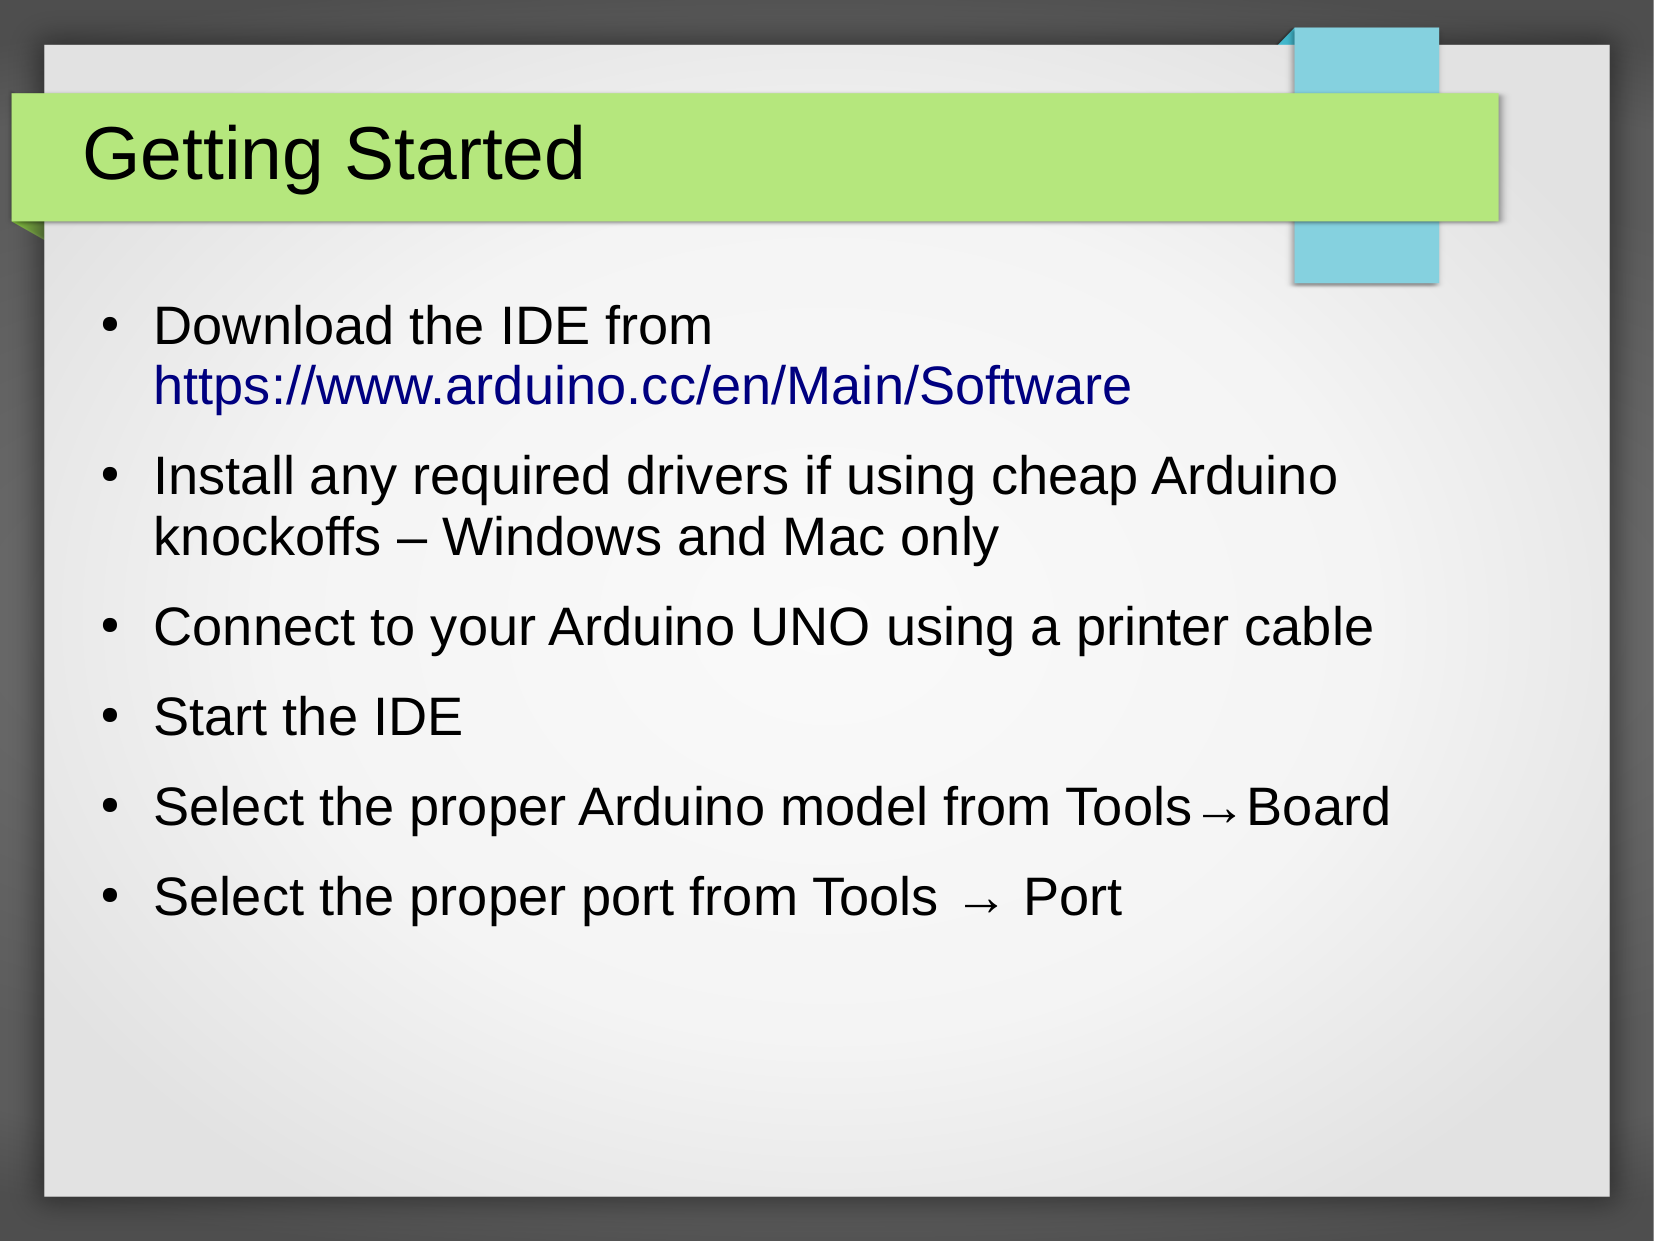

# Getting Started
Download the IDE from https://www.arduino.cc/en/Main/Software
Install any required drivers if using cheap Arduino knockoffs – Windows and Mac only
Connect to your Arduino UNO using a printer cable
Start the IDE
Select the proper Arduino model from Tools→Board
Select the proper port from Tools → Port